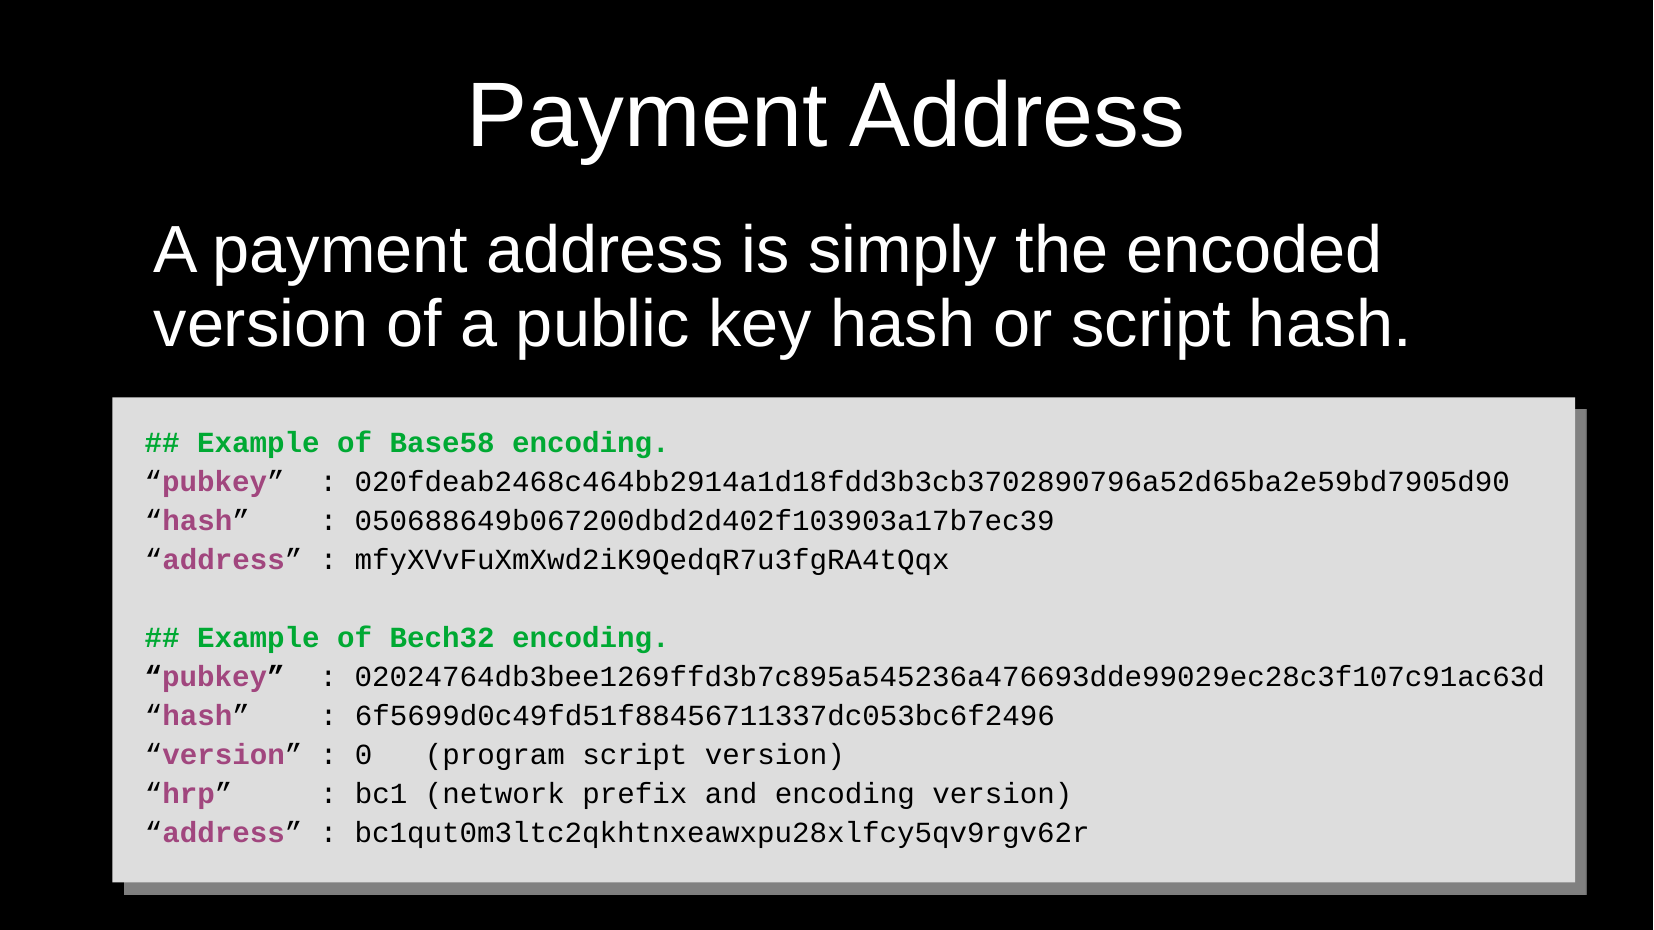

# Payment Address
A payment address is simply the encoded version of a public key hash or script hash.
 ## Example of Base58 encoding.
 “pubkey” : 020fdeab2468c464bb2914a1d18fdd3b3cb3702890796a52d65ba2e59bd7905d90
 “hash” : 050688649b067200dbd2d402f103903a17b7ec39
 “address” : mfyXVvFuXmXwd2iK9QedqR7u3fgRA4tQqx
 ## Example of Bech32 encoding.
 “pubkey” : 02024764db3bee1269ffd3b7c895a545236a476693dde99029ec28c3f107c91ac63d
 “hash” : 6f5699d0c49fd51f88456711337dc053bc6f2496
 “version” : 0 (program script version)
 “hrp” : bc1 (network prefix and encoding version)
 “address” : bc1qut0m3ltc2qkhtnxeawxpu28xlfcy5qv9rgv62r